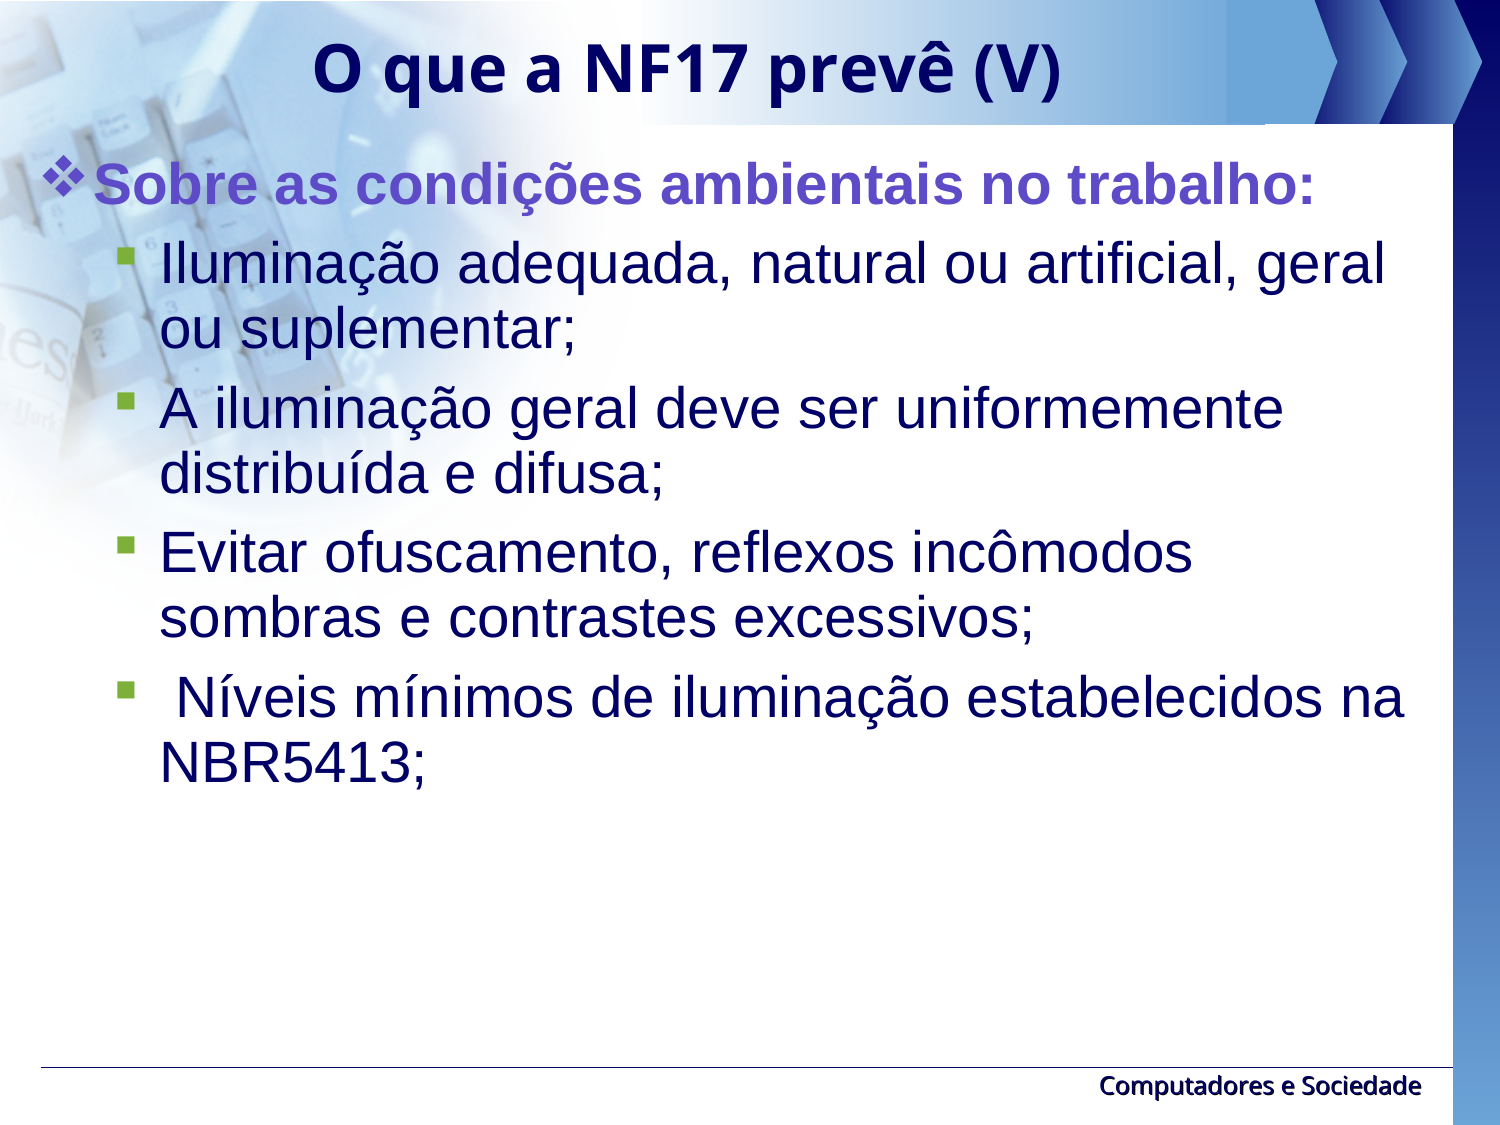

# O que a NF17 prevê (V)
Sobre as condições ambientais no trabalho:
Iluminação adequada, natural ou artificial, geral ou suplementar;
A iluminação geral deve ser uniformemente distribuída e difusa;
Evitar ofuscamento, reflexos incômodos sombras e contrastes excessivos;
 Níveis mínimos de iluminação estabelecidos na NBR5413;